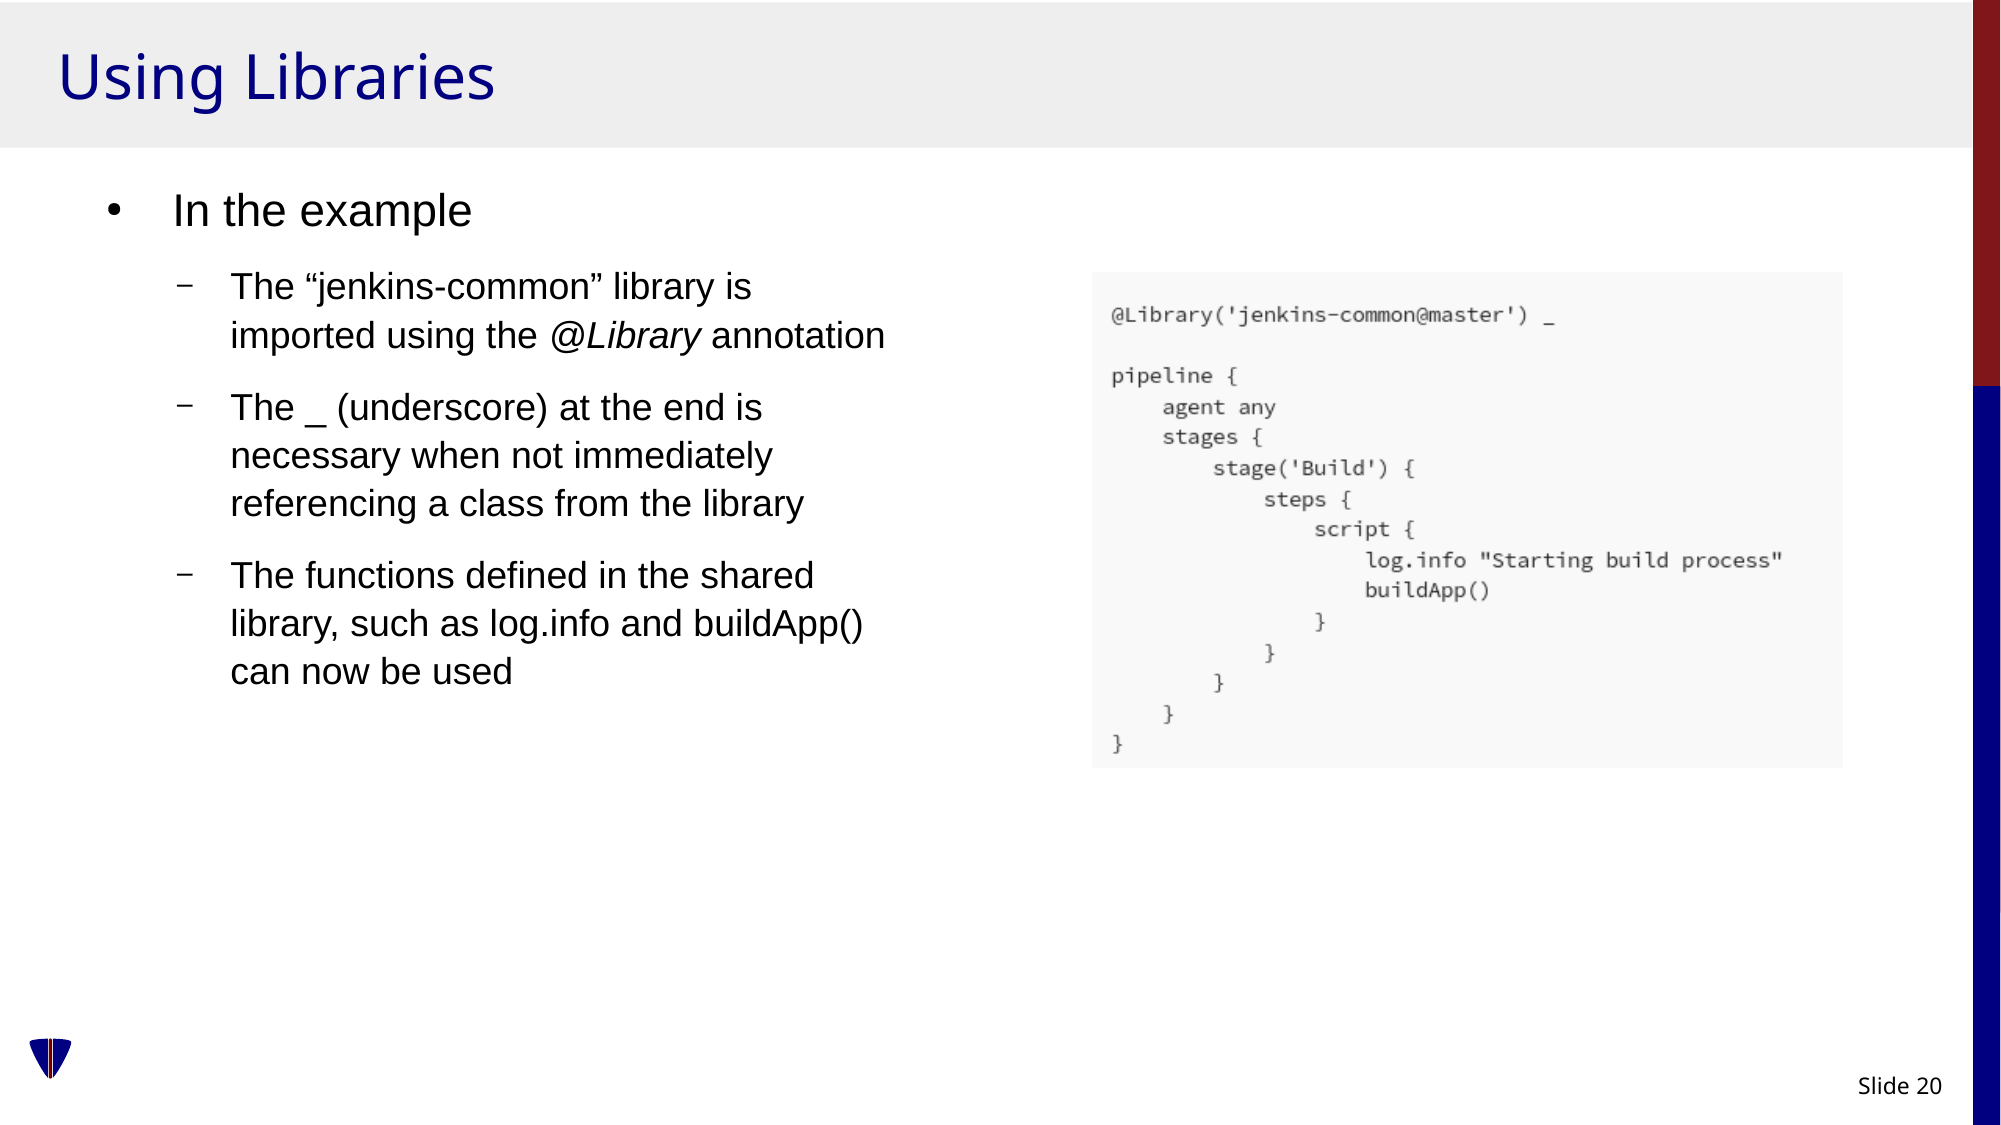

# Using Libraries
 In the example
The “jenkins-common” library is imported using the @Library annotation
The _ (underscore) at the end is necessary when not immediately referencing a class from the library
The functions defined in the shared library, such as log.info and buildApp() can now be used